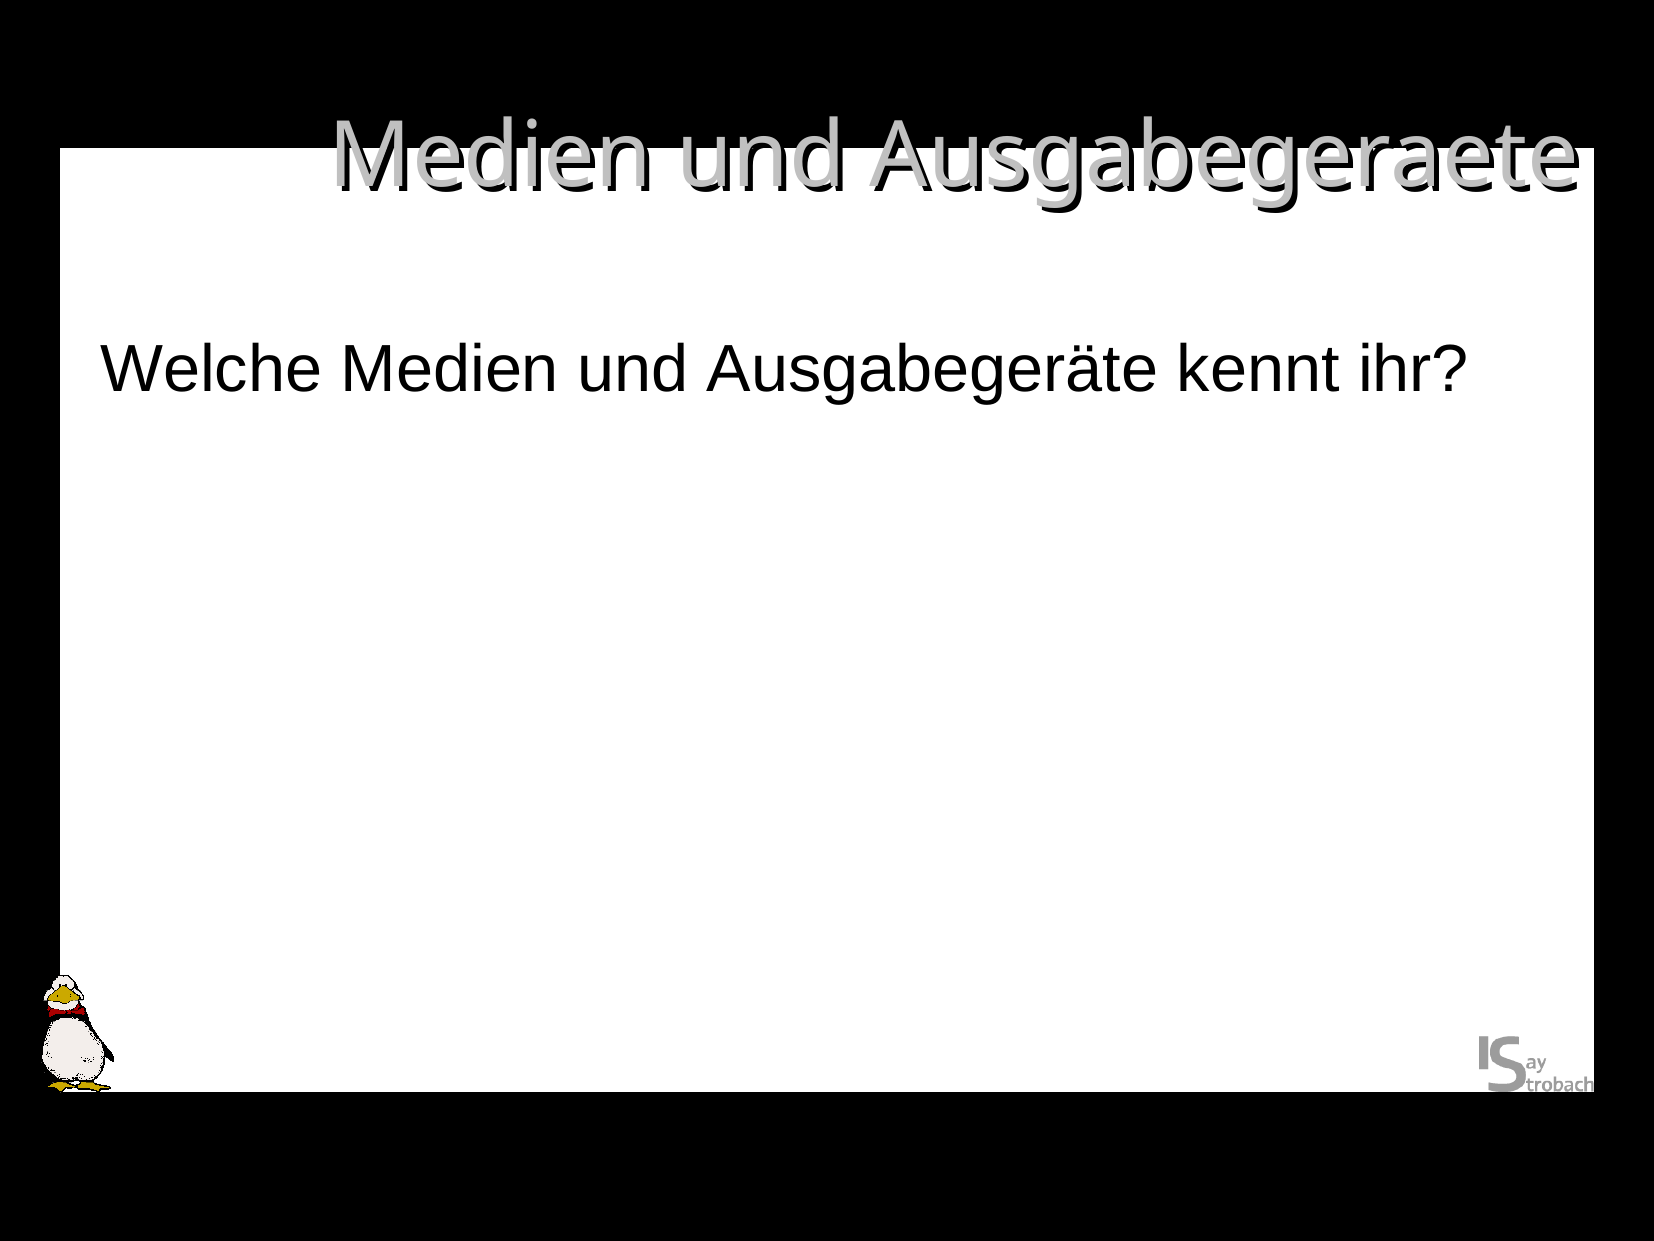

# Medien und Ausgabegeraete
Welche Medien und Ausgabegeräte kennt ihr?